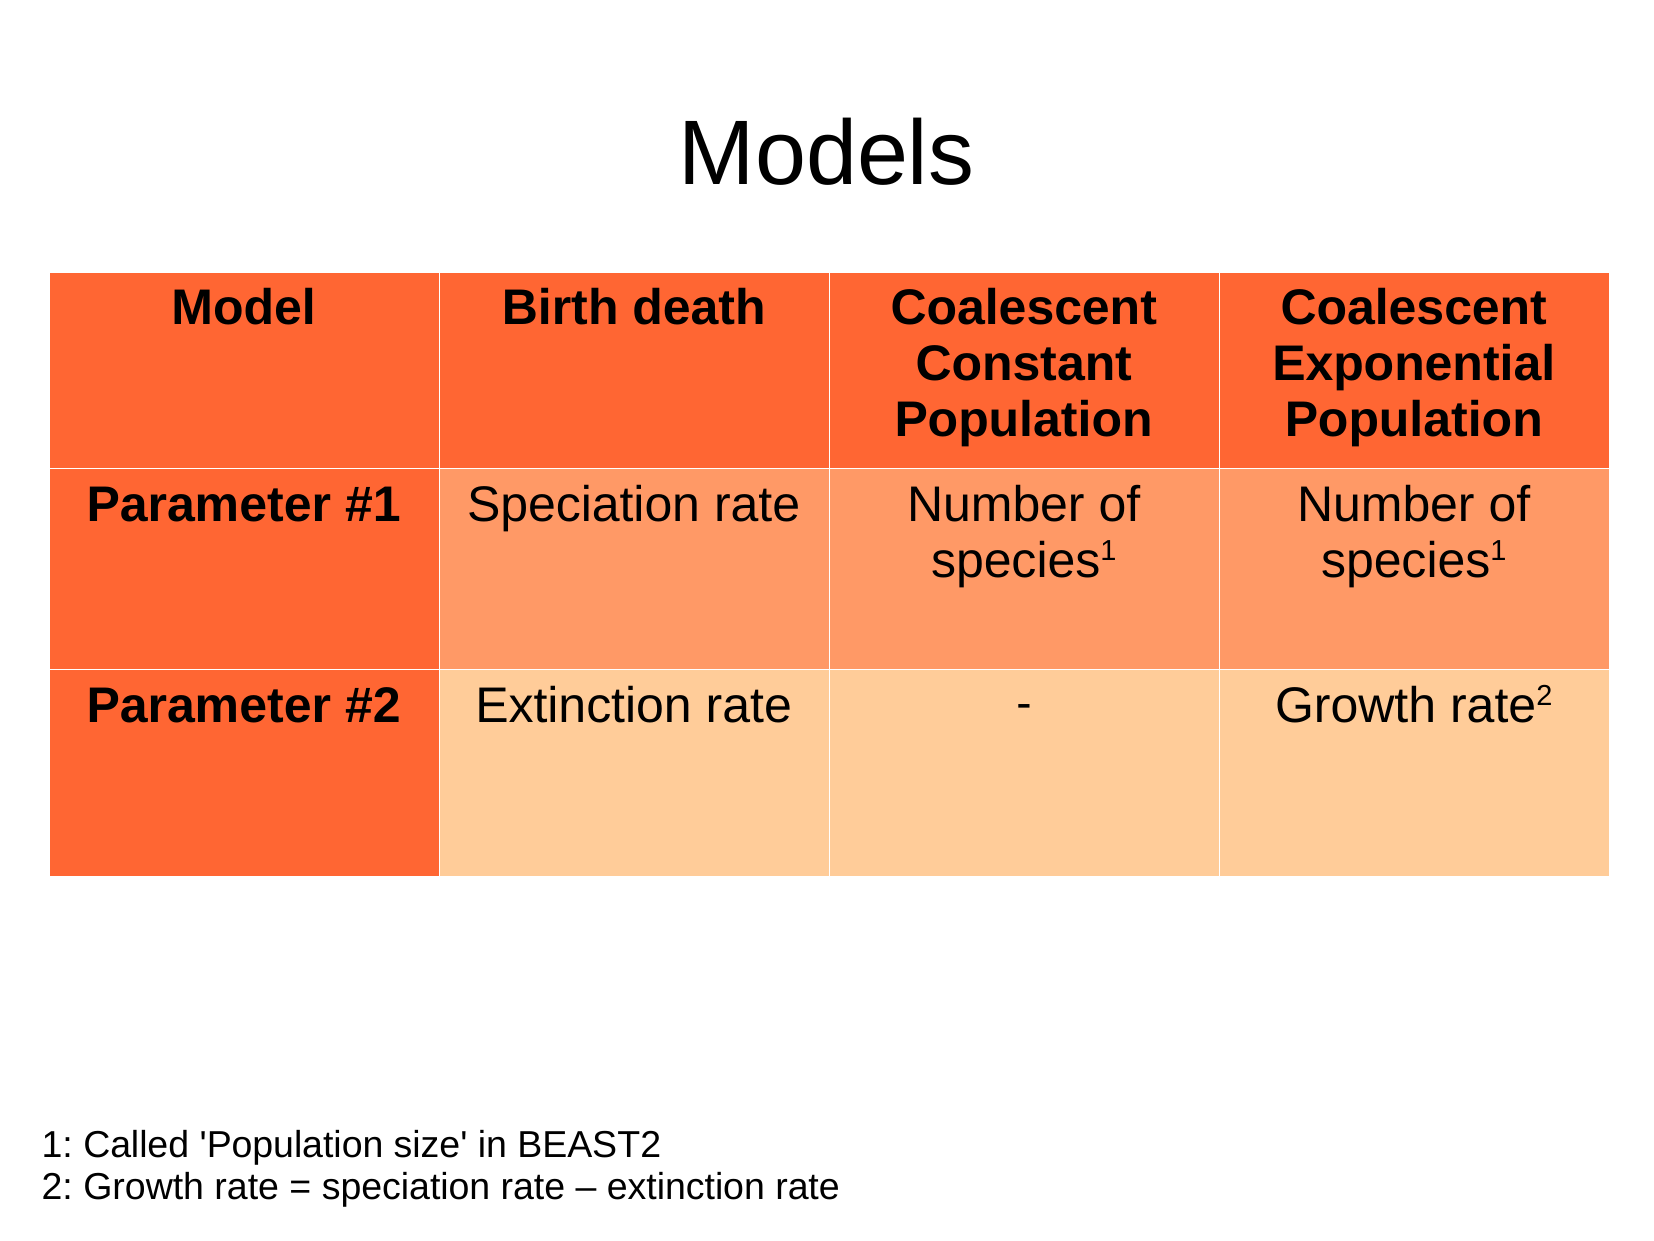

# Models
| Model | Birth death | Coalescent Constant Population | Coalescent Exponential Population |
| --- | --- | --- | --- |
| Parameter #1 | Speciation rate | Number of species1 | Number of species1 |
| Parameter #2 | Extinction rate | - | Growth rate2 |
1: Called 'Population size' in BEAST2
2: Growth rate = speciation rate – extinction rate